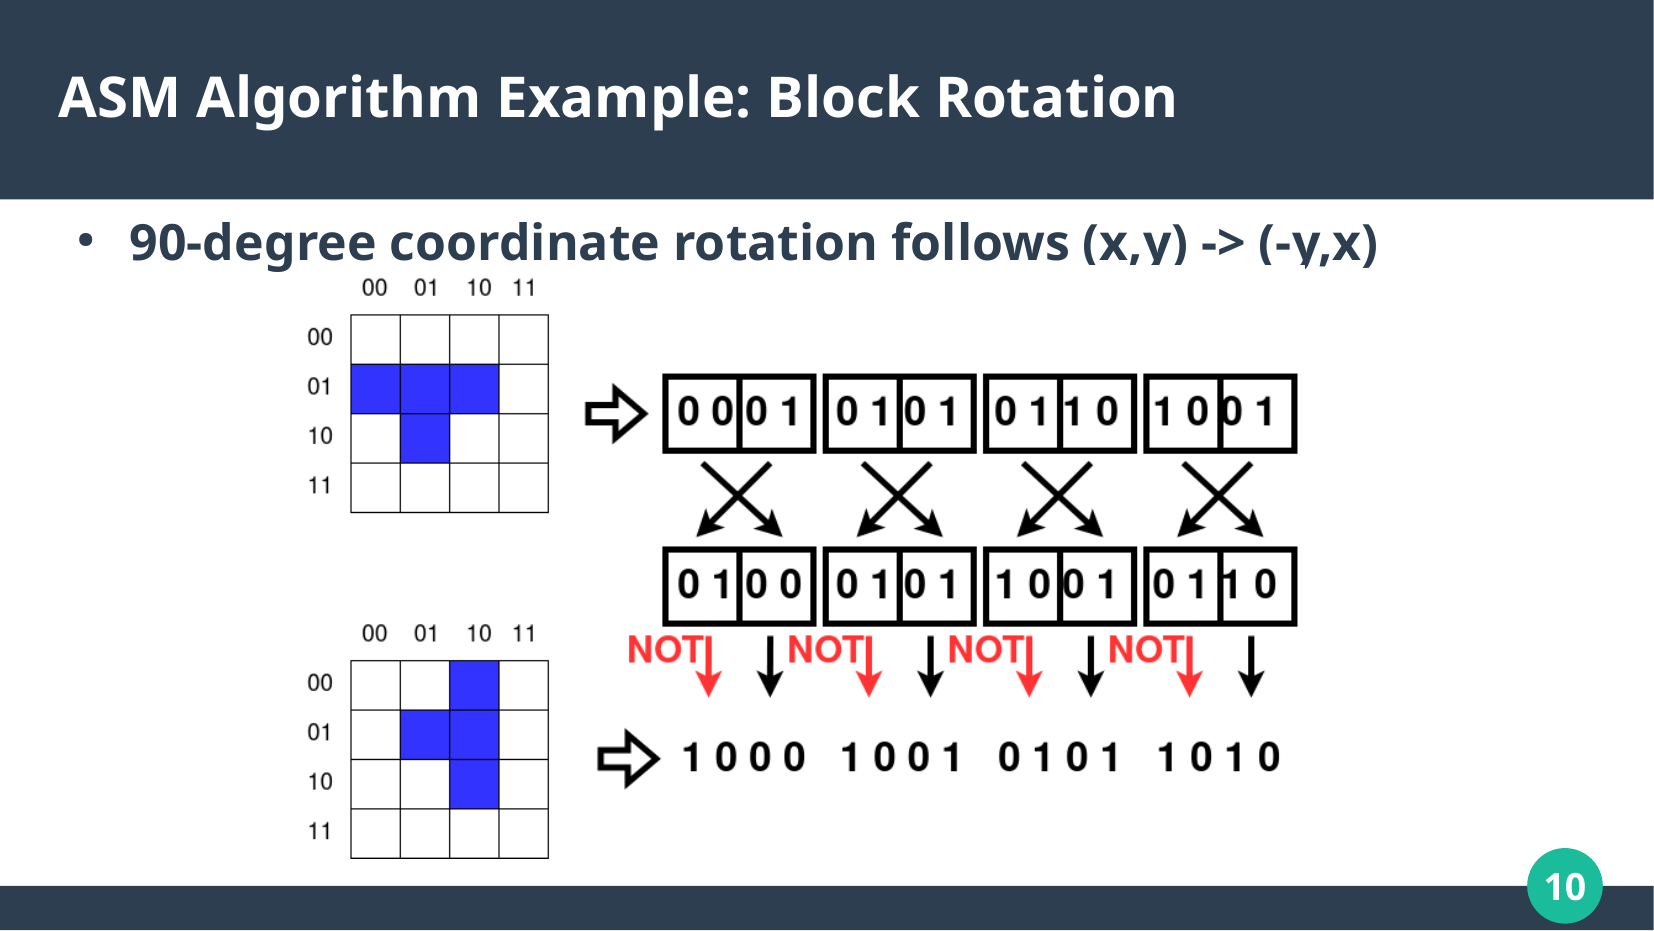

# ASM Algorithm Example: Block Rotation
90-degree coordinate rotation follows (x,y) -> (-y,x)